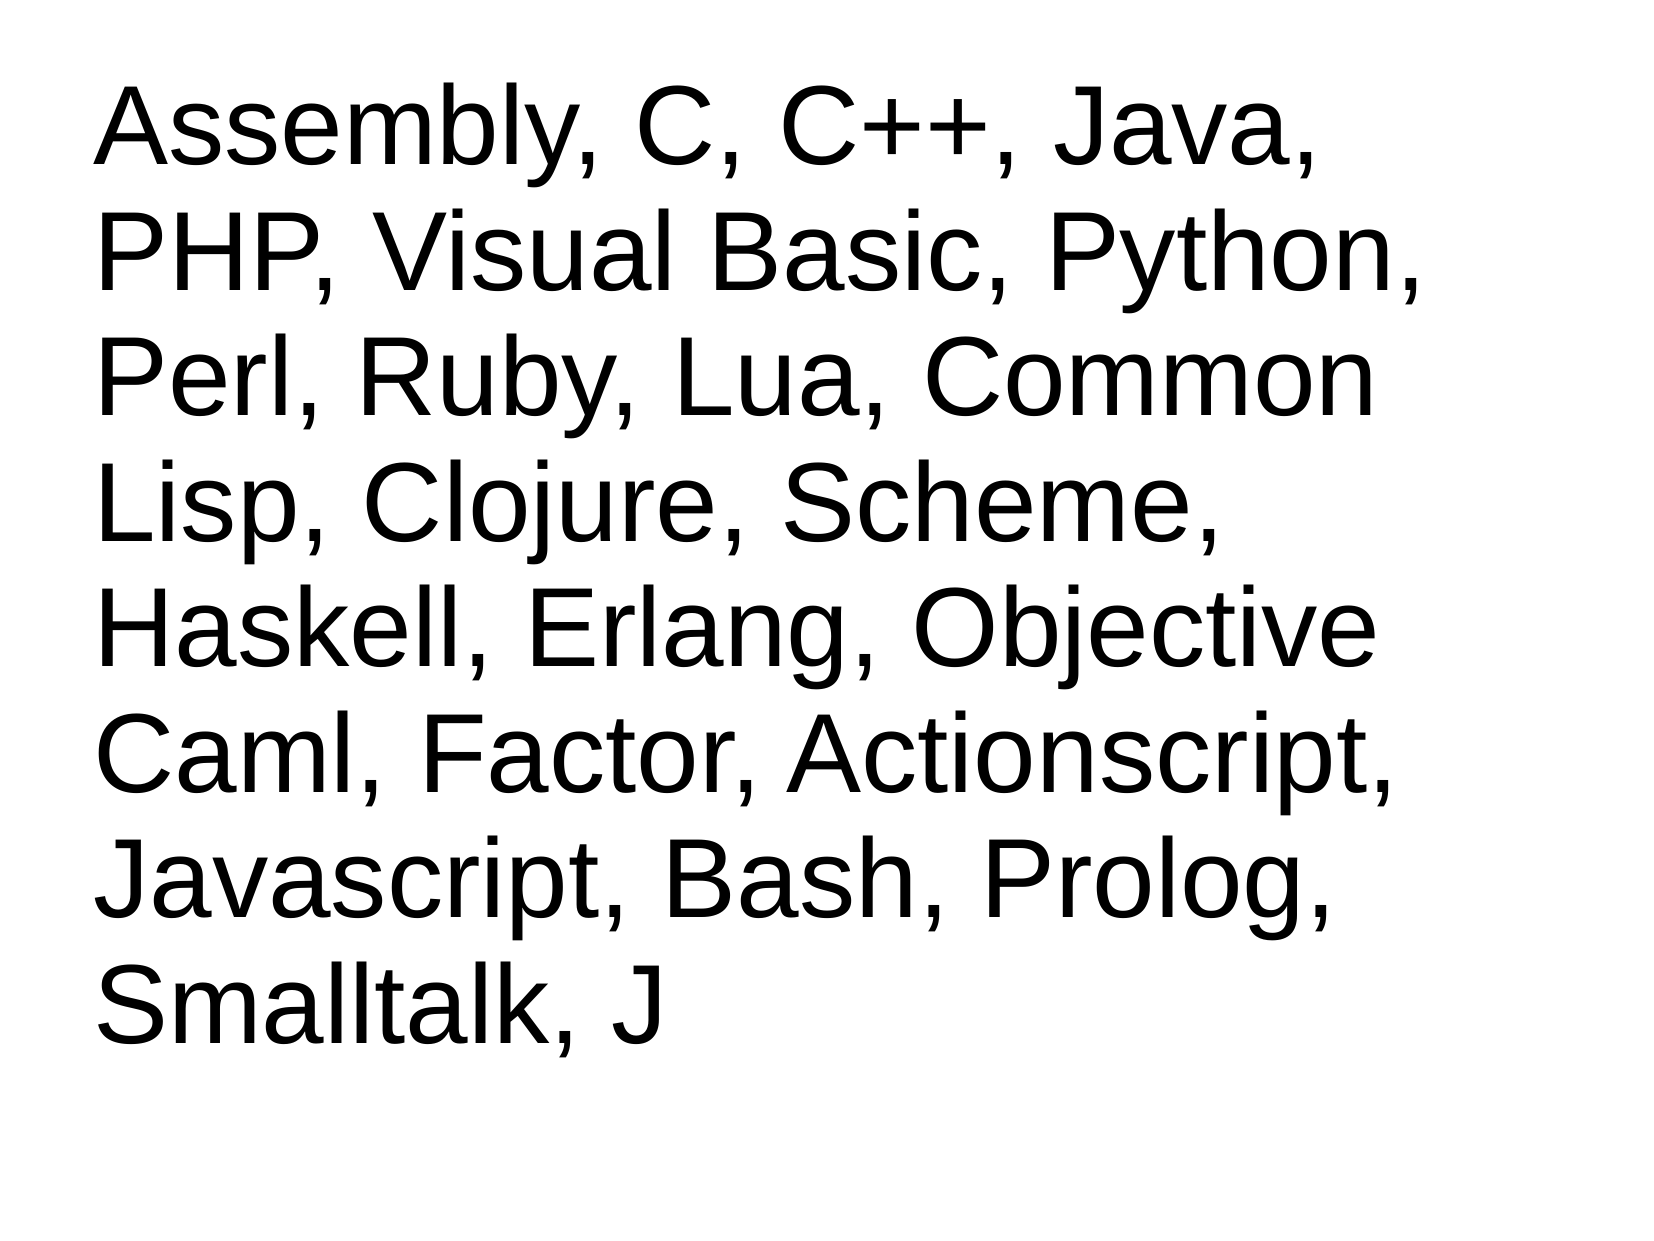

Assembly, C, C++, Java, PHP, Visual Basic, Python, Perl, Ruby, Lua, Common Lisp, Clojure, Scheme, Haskell, Erlang, Objective Caml, Factor, Actionscript, Javascript, Bash, Prolog, Smalltalk, J
#